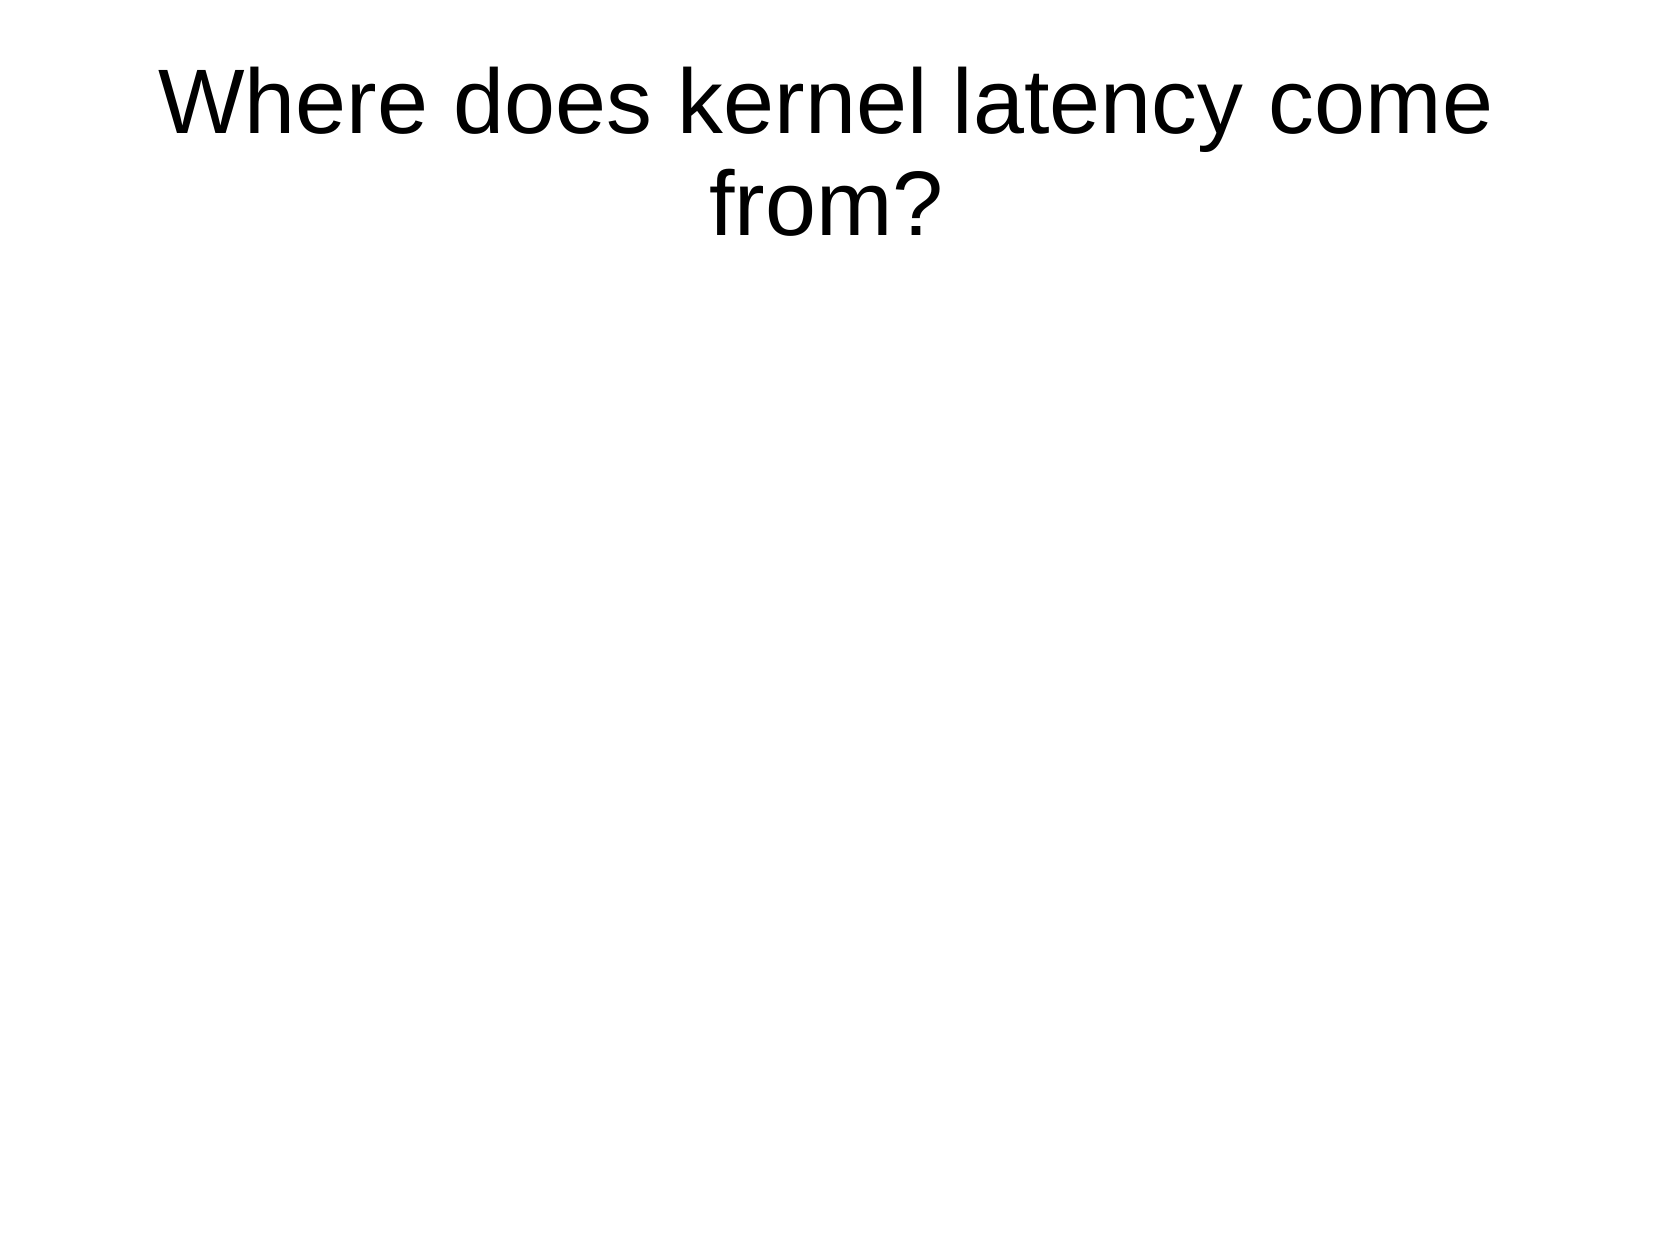

# Where does kernel latency come from?